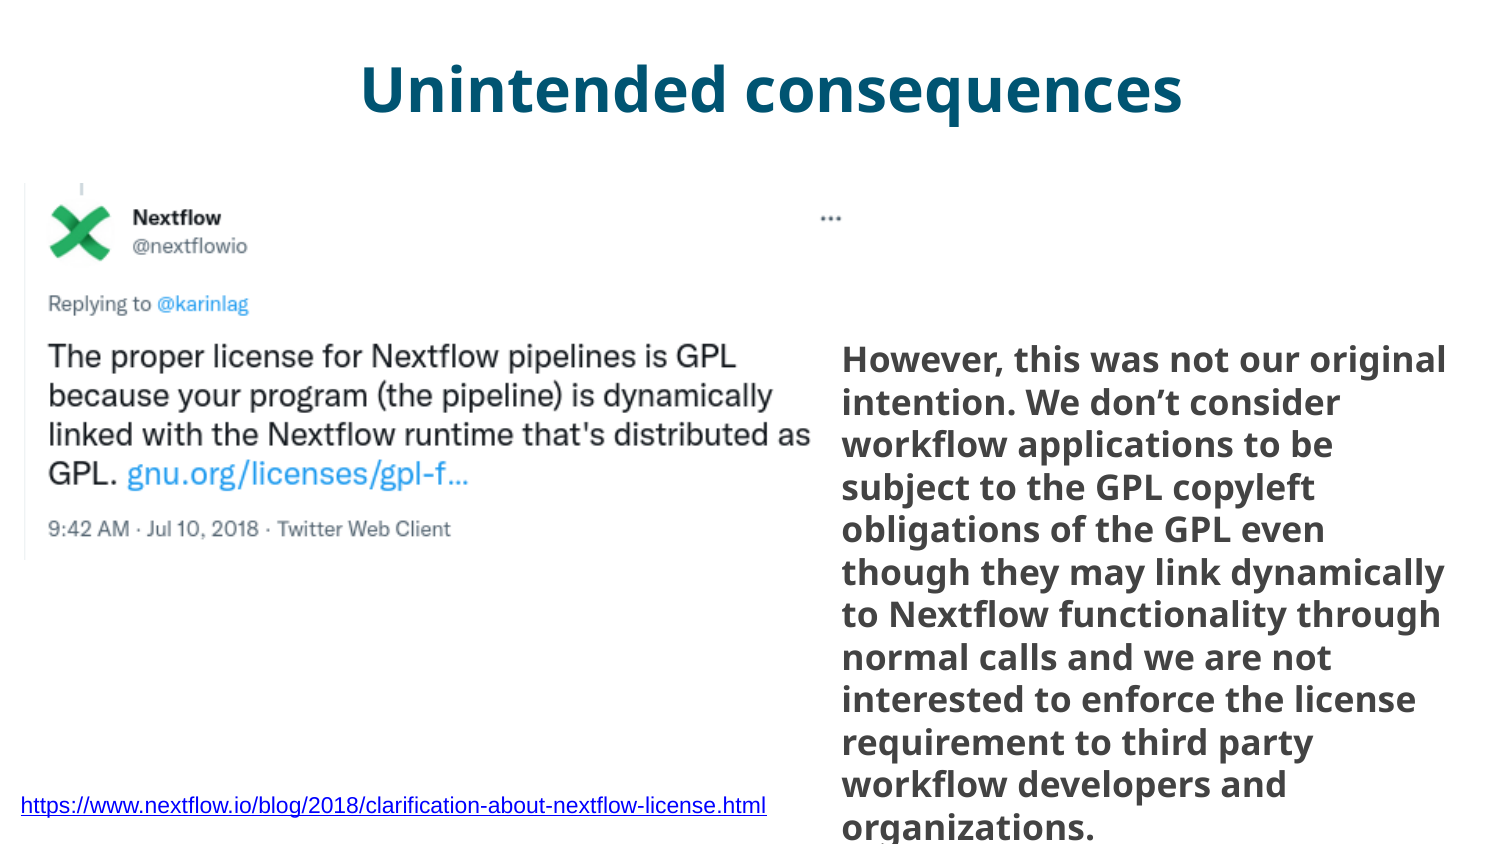

Unintended consequences
However, this was not our original intention. We don’t consider workflow applications to be subject to the GPL copyleft obligations of the GPL even though they may link dynamically to Nextflow functionality through normal calls and we are not interested to enforce the license requirement to third party workflow developers and organizations.
https://www.nextflow.io/blog/2018/clarification-about-nextflow-license.html